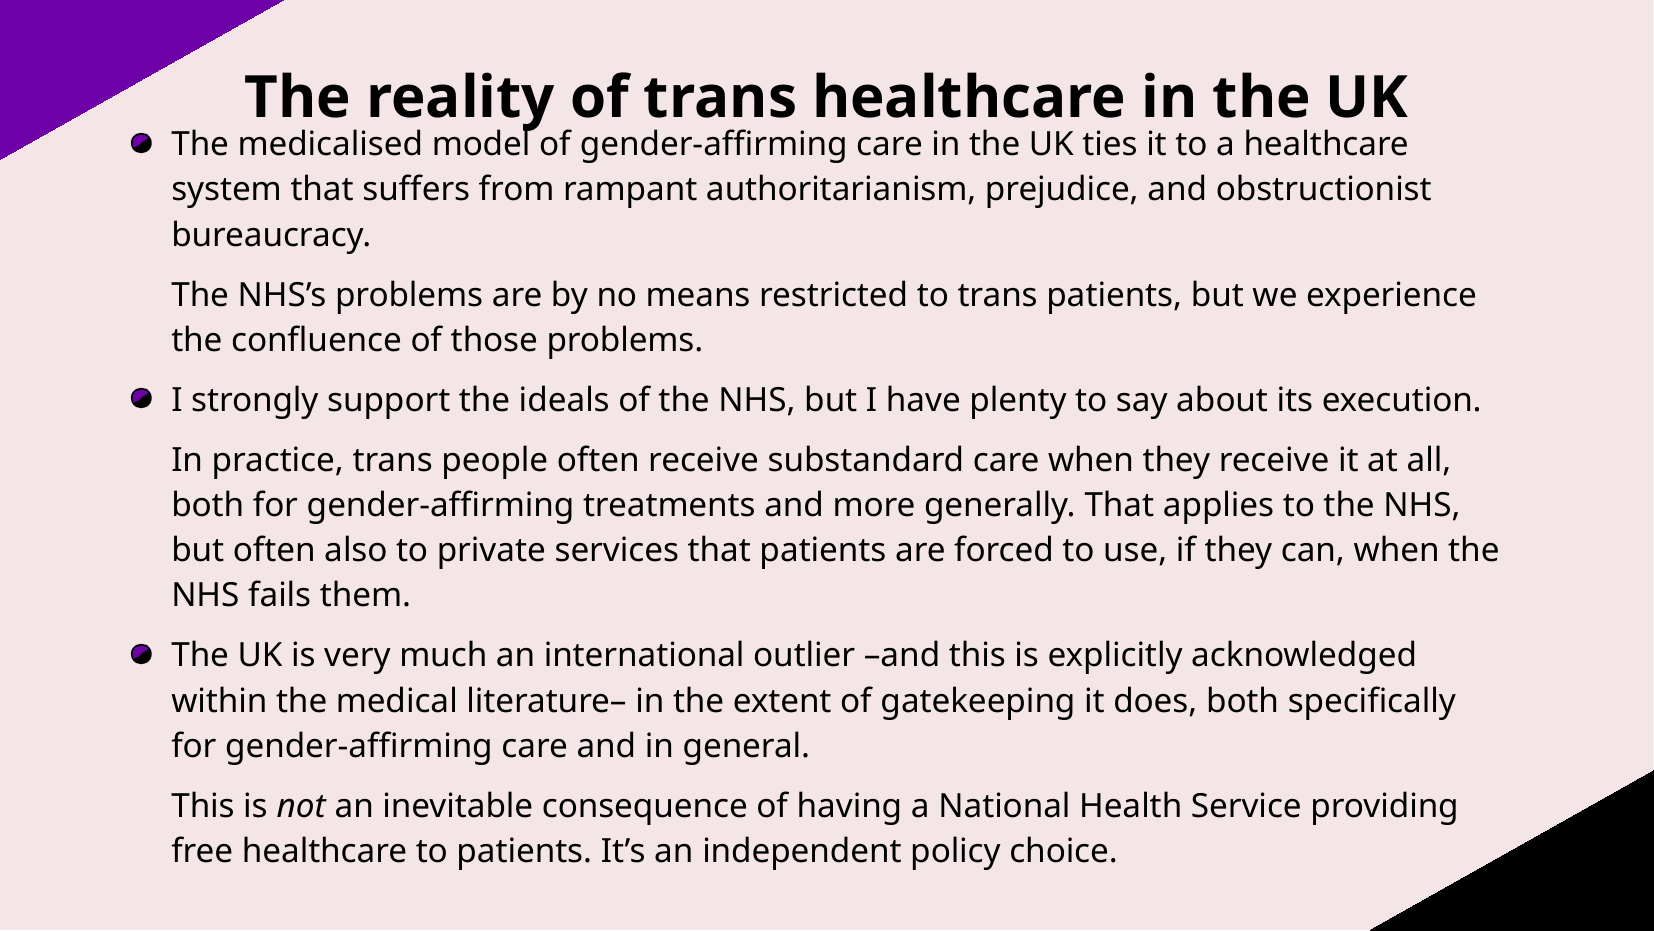

# The reality of trans healthcare in the UK
The medicalised model of gender-affirming care in the UK ties it to a healthcare system that suffers from rampant authoritarianism, prejudice, and obstructionist bureaucracy.
The NHS’s problems are by no means restricted to trans patients, but we experience the confluence of those problems.
I strongly support the ideals of the NHS, but I have plenty to say about its execution.
In practice, trans people often receive substandard care when they receive it at all, both for gender-affirming treatments and more generally. That applies to the NHS, but often also to private services that patients are forced to use, if they can, when the NHS fails them.
The UK is very much an international outlier –and this is explicitly acknowledged within the medical literature– in the extent of gatekeeping it does, both specifically for gender-affirming care and in general.
This is not an inevitable consequence of having a National Health Service providing free healthcare to patients. It’s an independent policy choice.